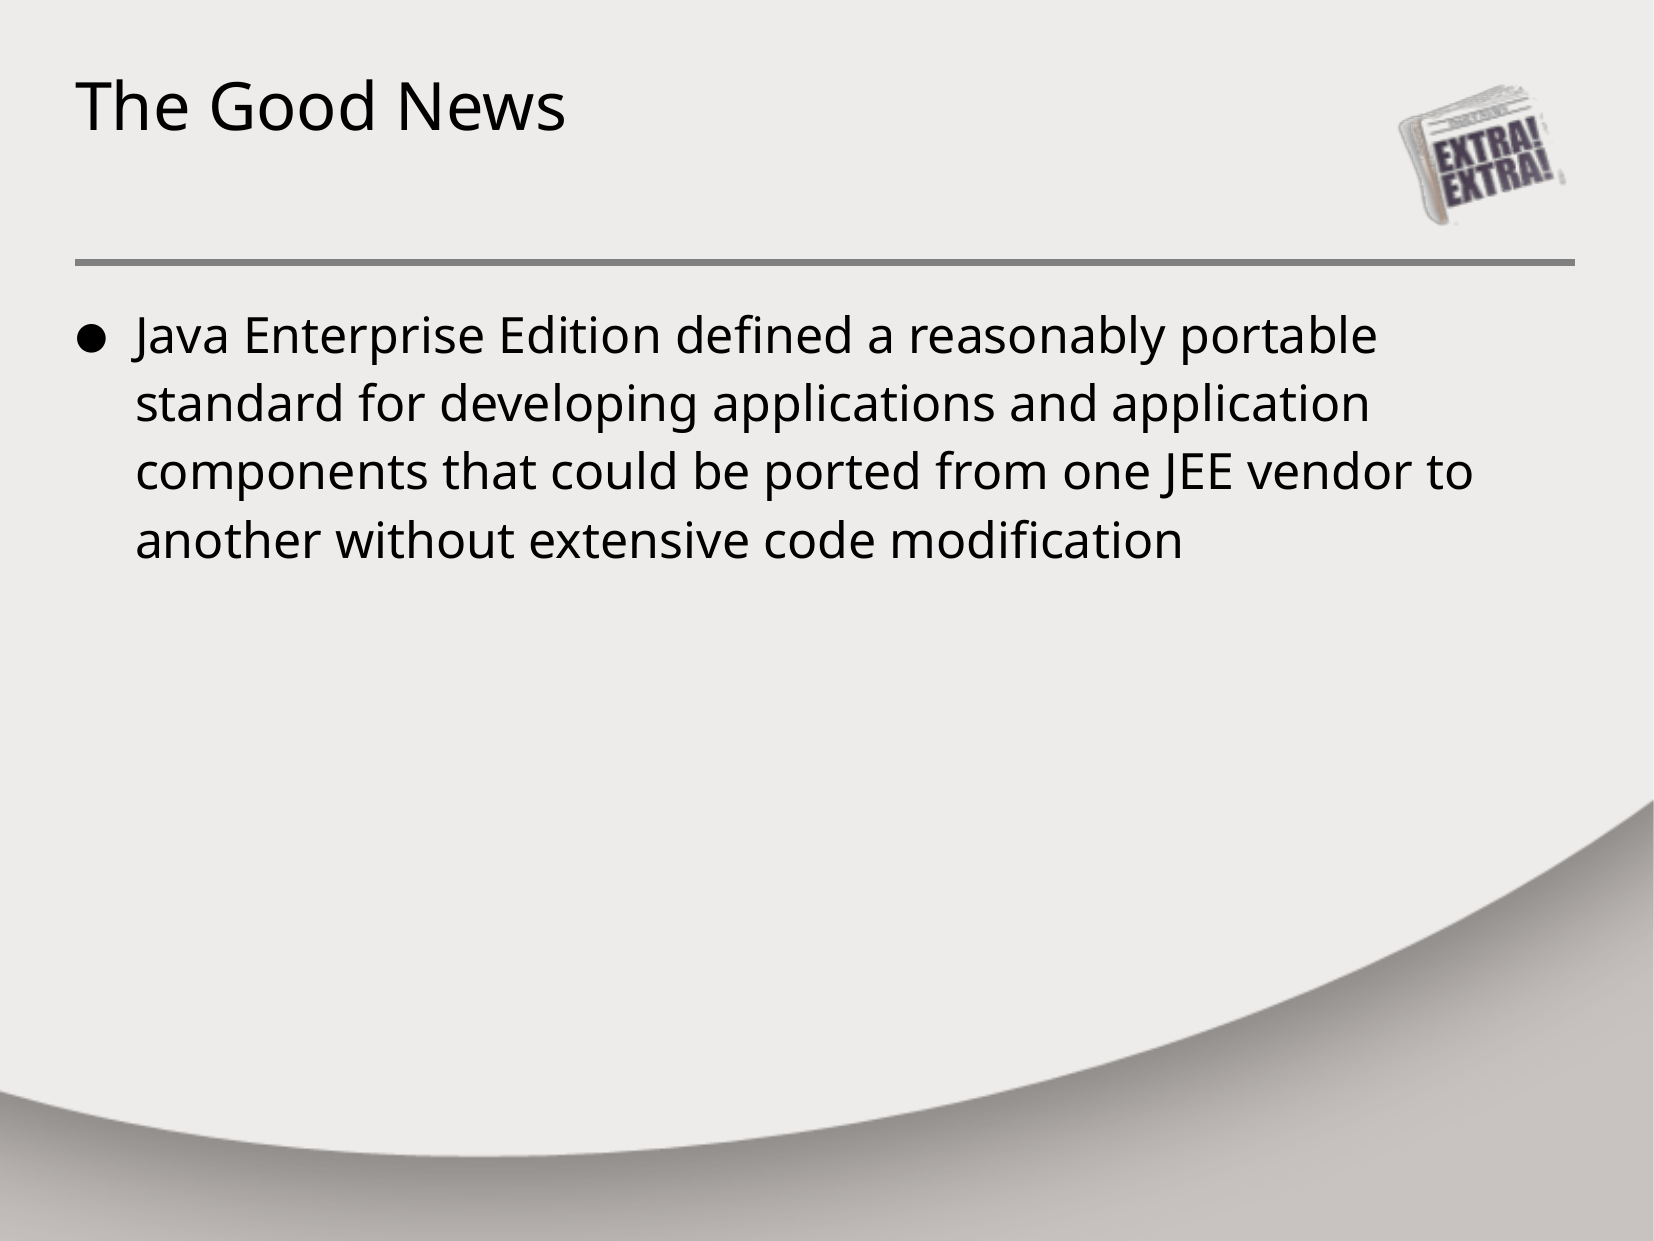

# The Good News
Java Enterprise Edition defined a reasonably portable standard for developing applications and application components that could be ported from one JEE vendor to another without extensive code modification